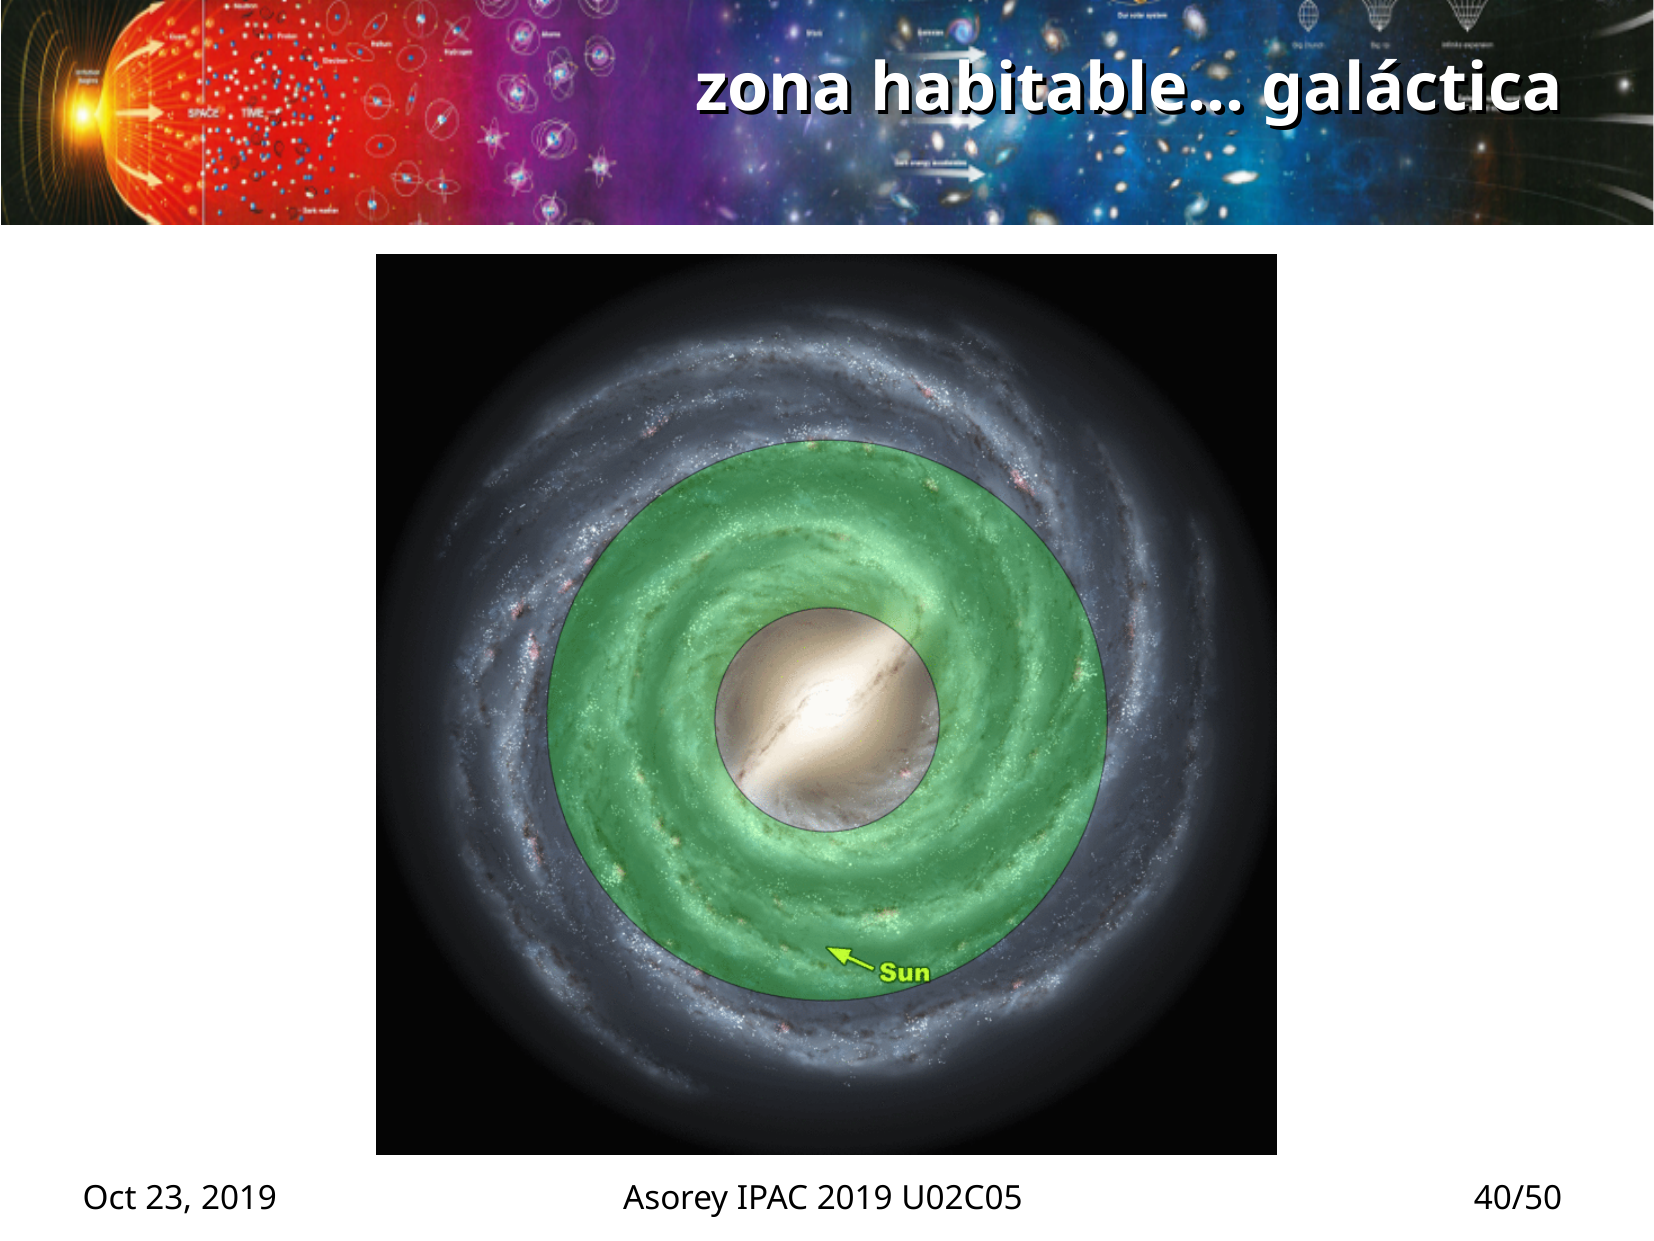

# zona habitable... galáctica
Oct 23, 2019
Asorey IPAC 2019 U02C05
40